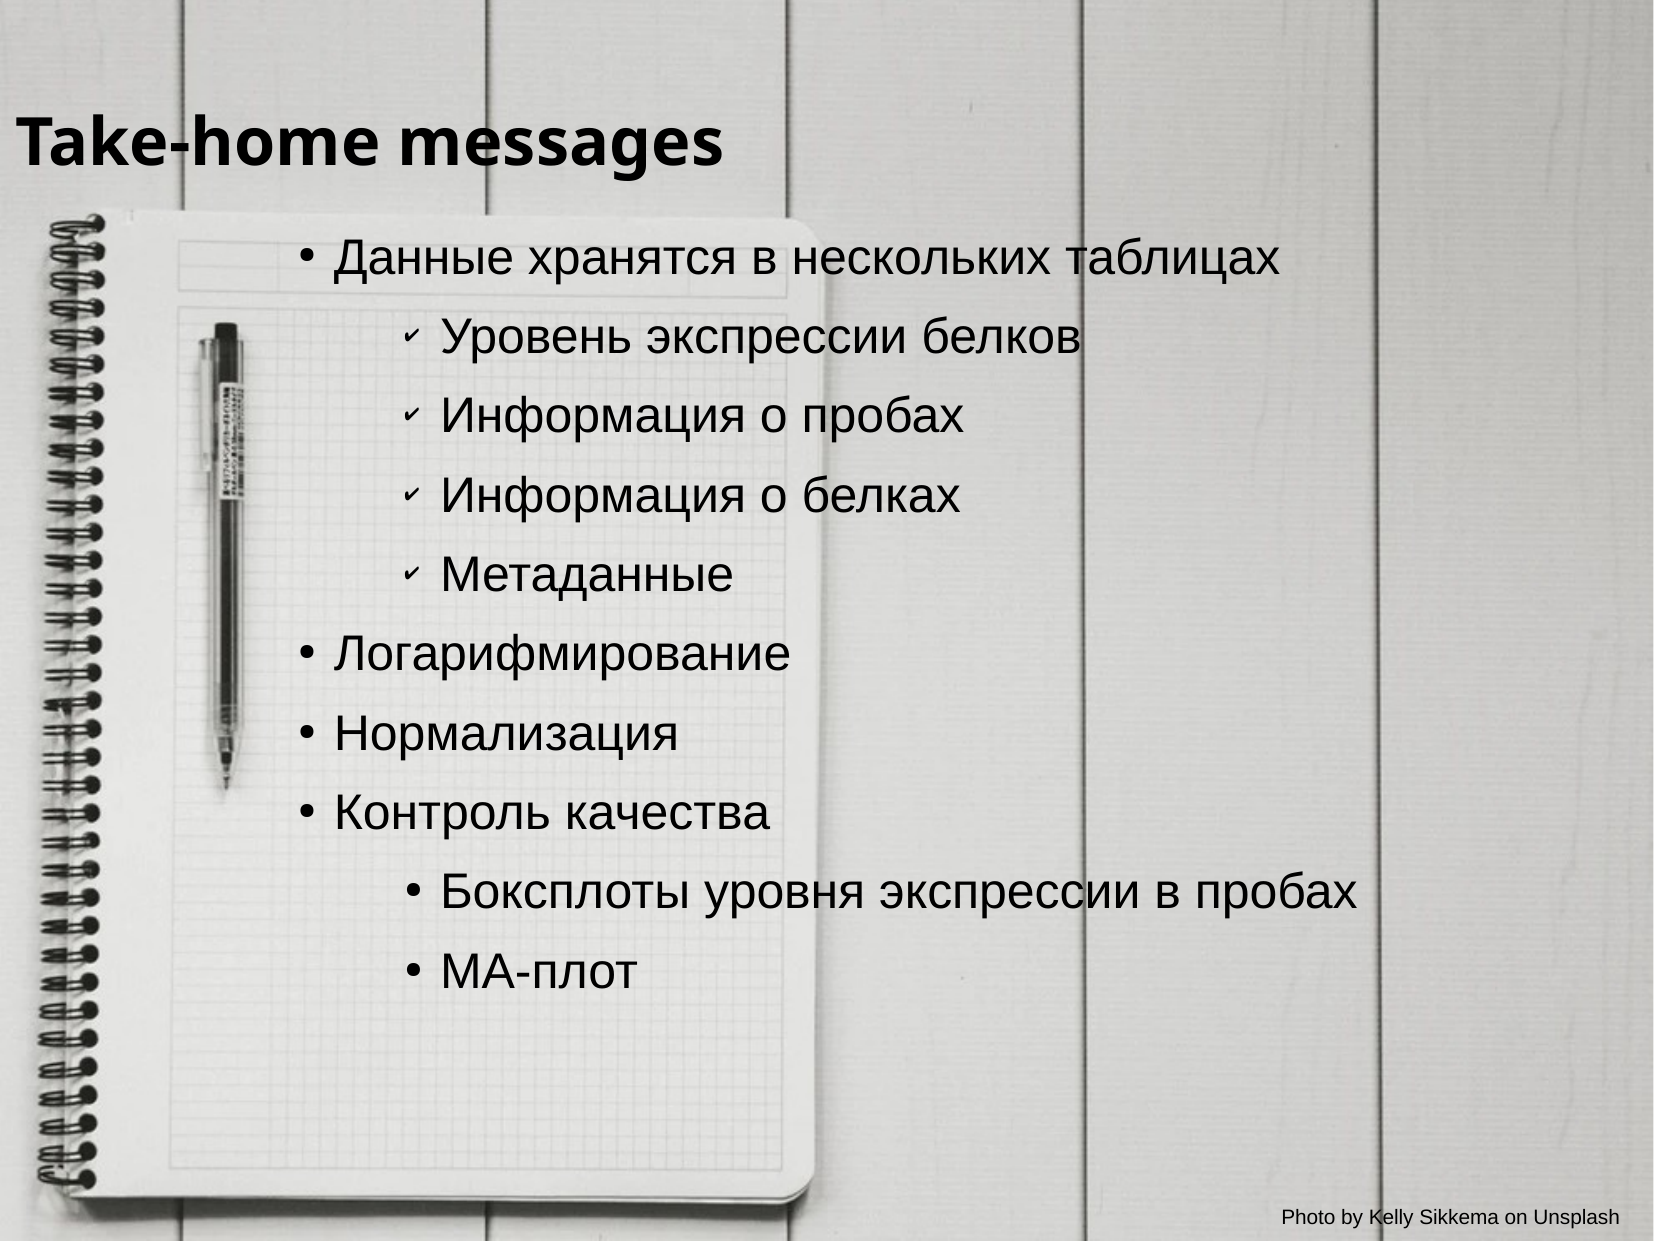

# Take-home messages
Данные хранятся в нескольких таблицах
Уровень экспрессии белков
Информация о пробах
Информация о белках
Метаданные
Логарифмирование
Нормализация
Контроль качества
Боксплоты уровня экспрессии в пробах
МА-плот
Photo by Kelly Sikkema on Unsplash